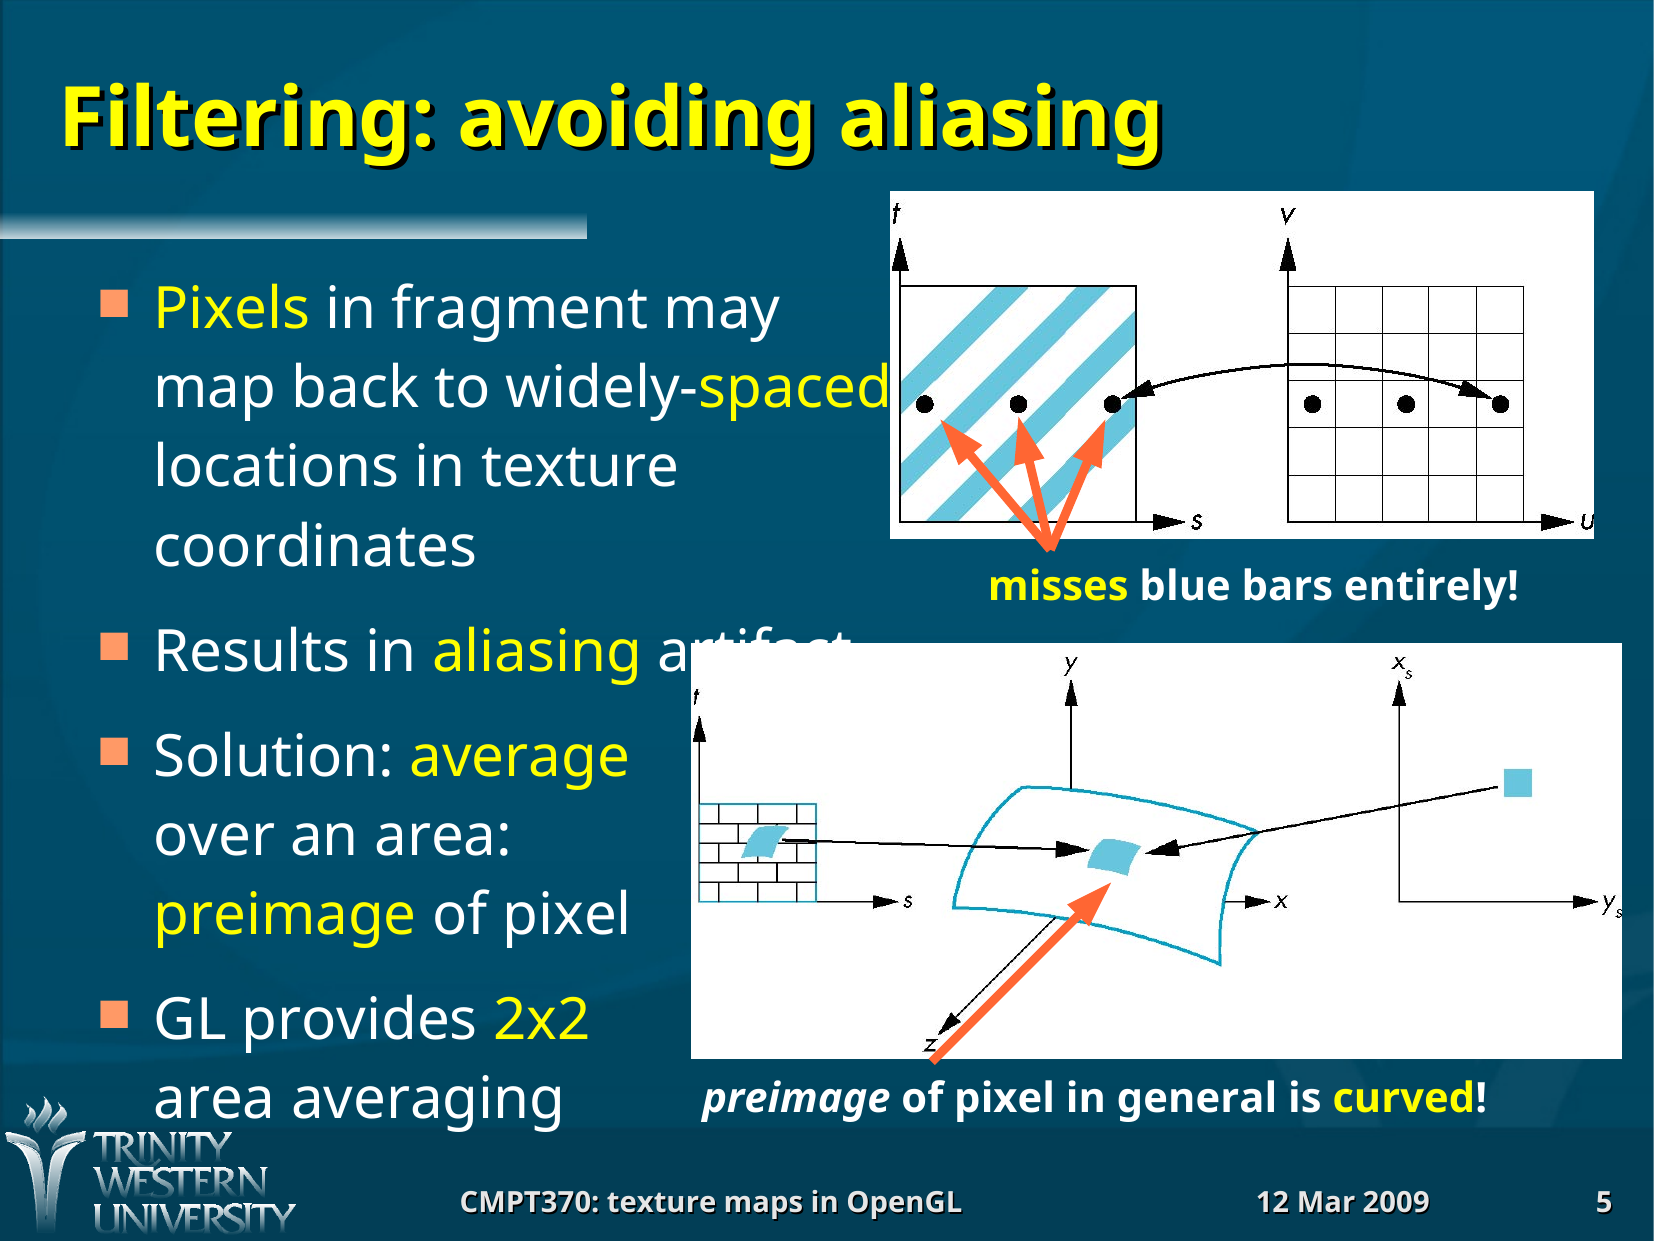

# Filtering: avoiding aliasing
Pixels in fragment may map back to widely-spaced locations in texture coordinates
Results in aliasing artifact
Solution: average
over an area:
preimage of pixel
GL provides 2x2
area averaging
misses blue bars entirely!
preimage of pixel in general is curved!
CMPT370: texture maps in OpenGL
12 Mar 2009
5